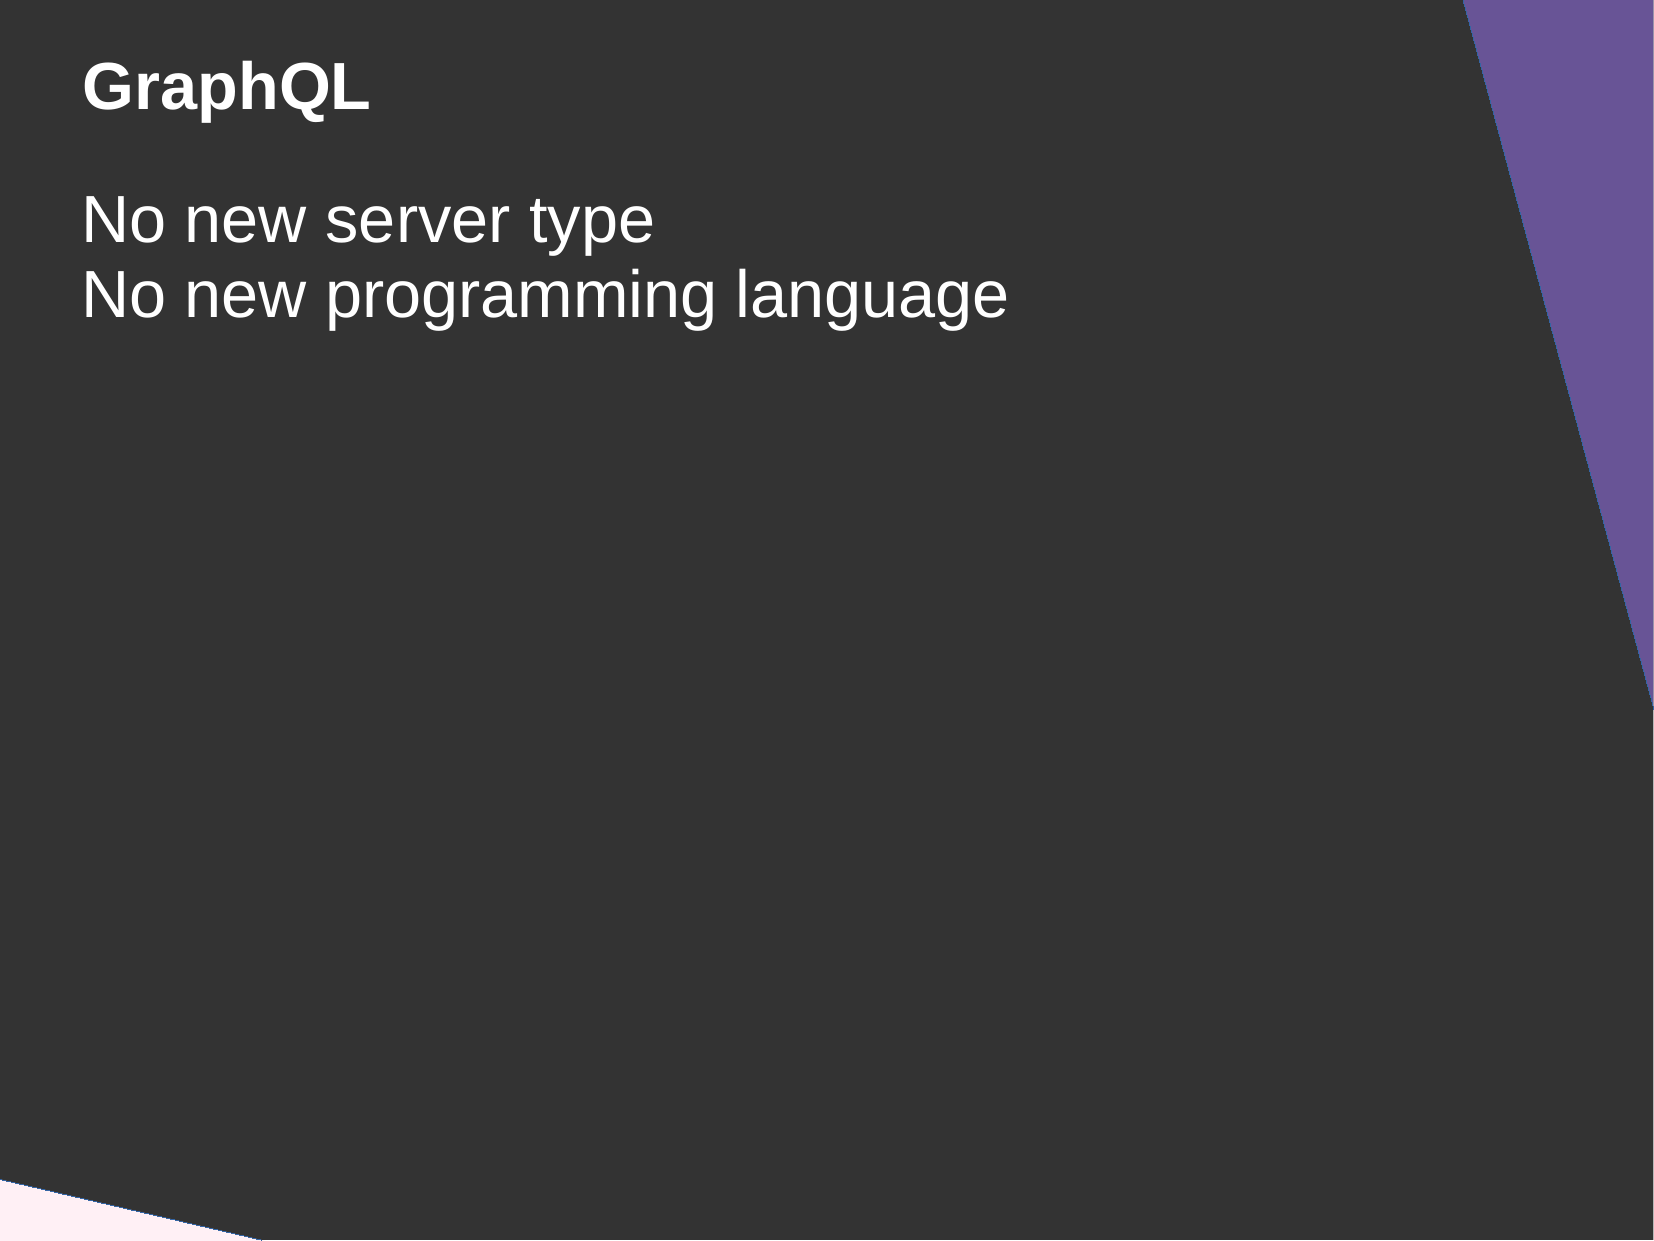

# GraphQL
No new server type
No new programming language